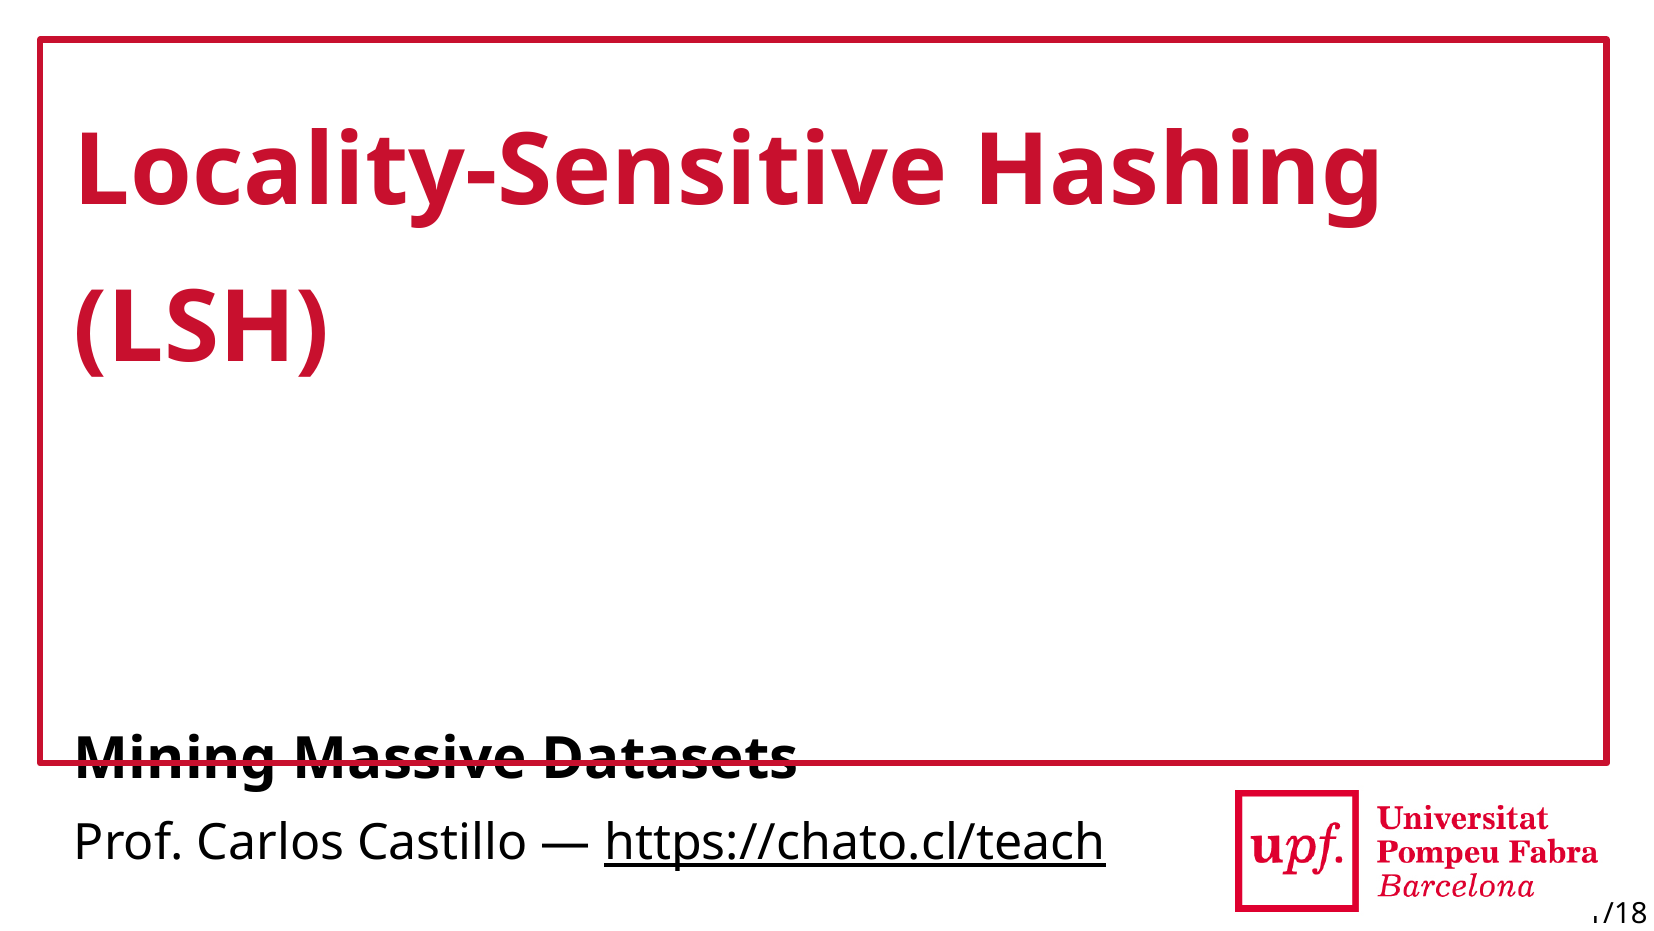

Locality-Sensitive Hashing (LSH)
Mining Massive Datasets
Prof. Carlos Castillo — https://chato.cl/teach
1